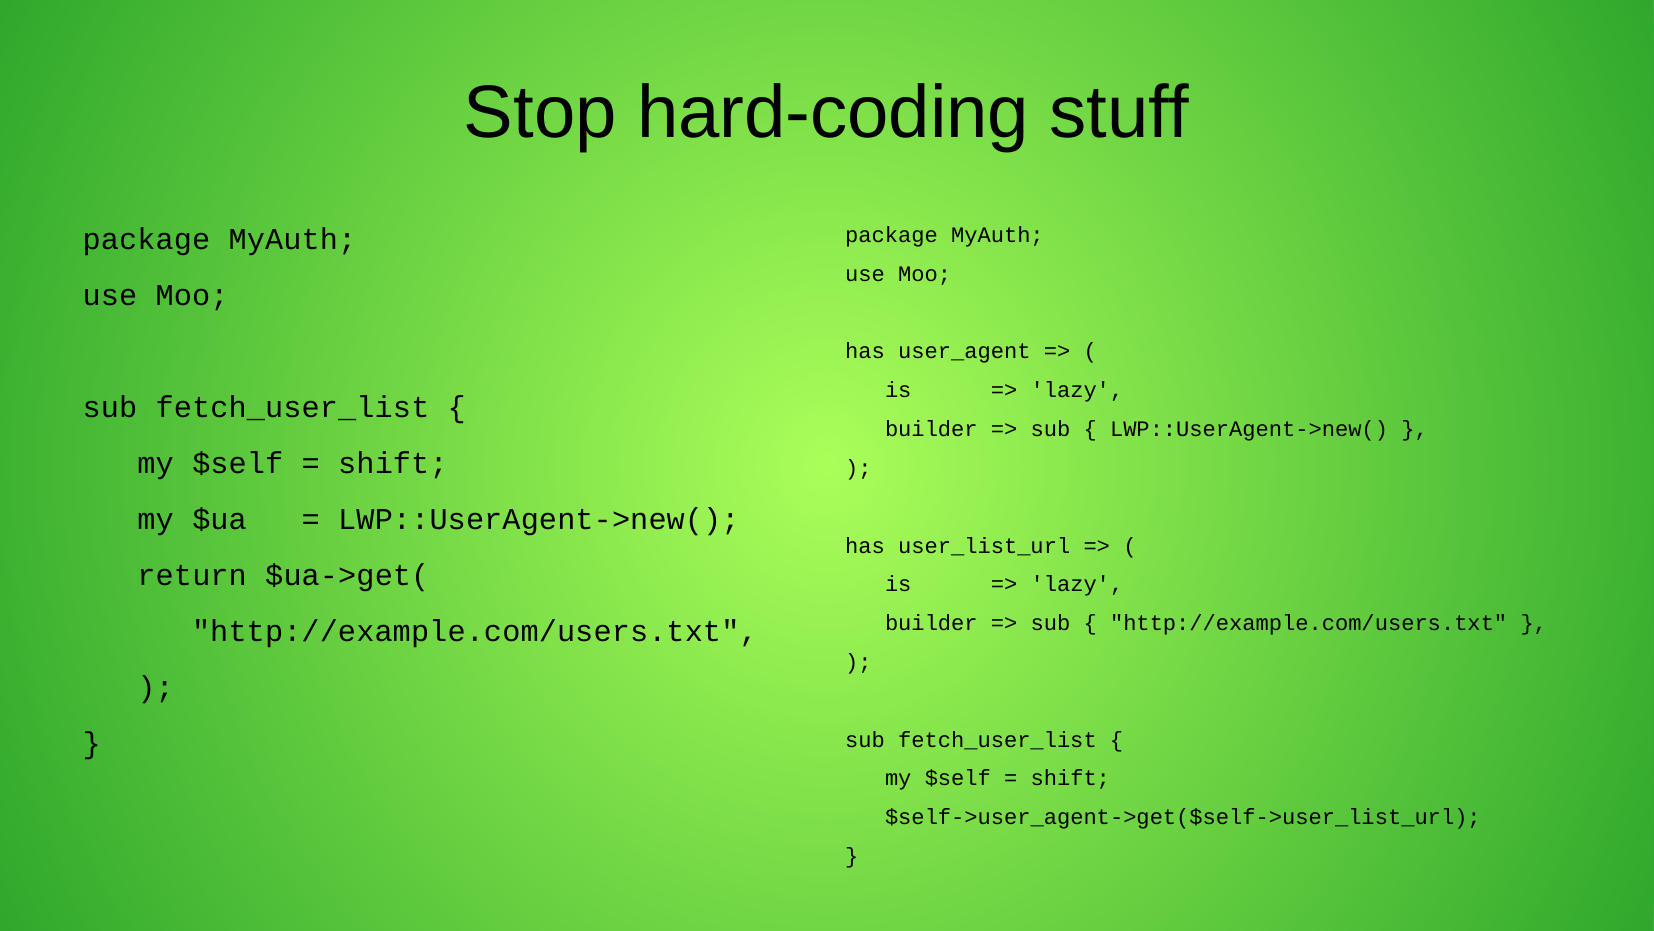

# Stop hard-coding stuff
package MyAuth;
use Moo;
sub fetch_user_list {
 my $self = shift;
 my $ua = LWP::UserAgent->new();
 return $ua->get(
 "http://example.com/users.txt",
 );
}
package MyAuth;
use Moo;
has user_agent => (
 is => 'lazy',
 builder => sub { LWP::UserAgent->new() },
);
has user_list_url => (
 is => 'lazy',
 builder => sub { "http://example.com/users.txt" },
);
sub fetch_user_list {
 my $self = shift;
 $self->user_agent->get($self->user_list_url);
}